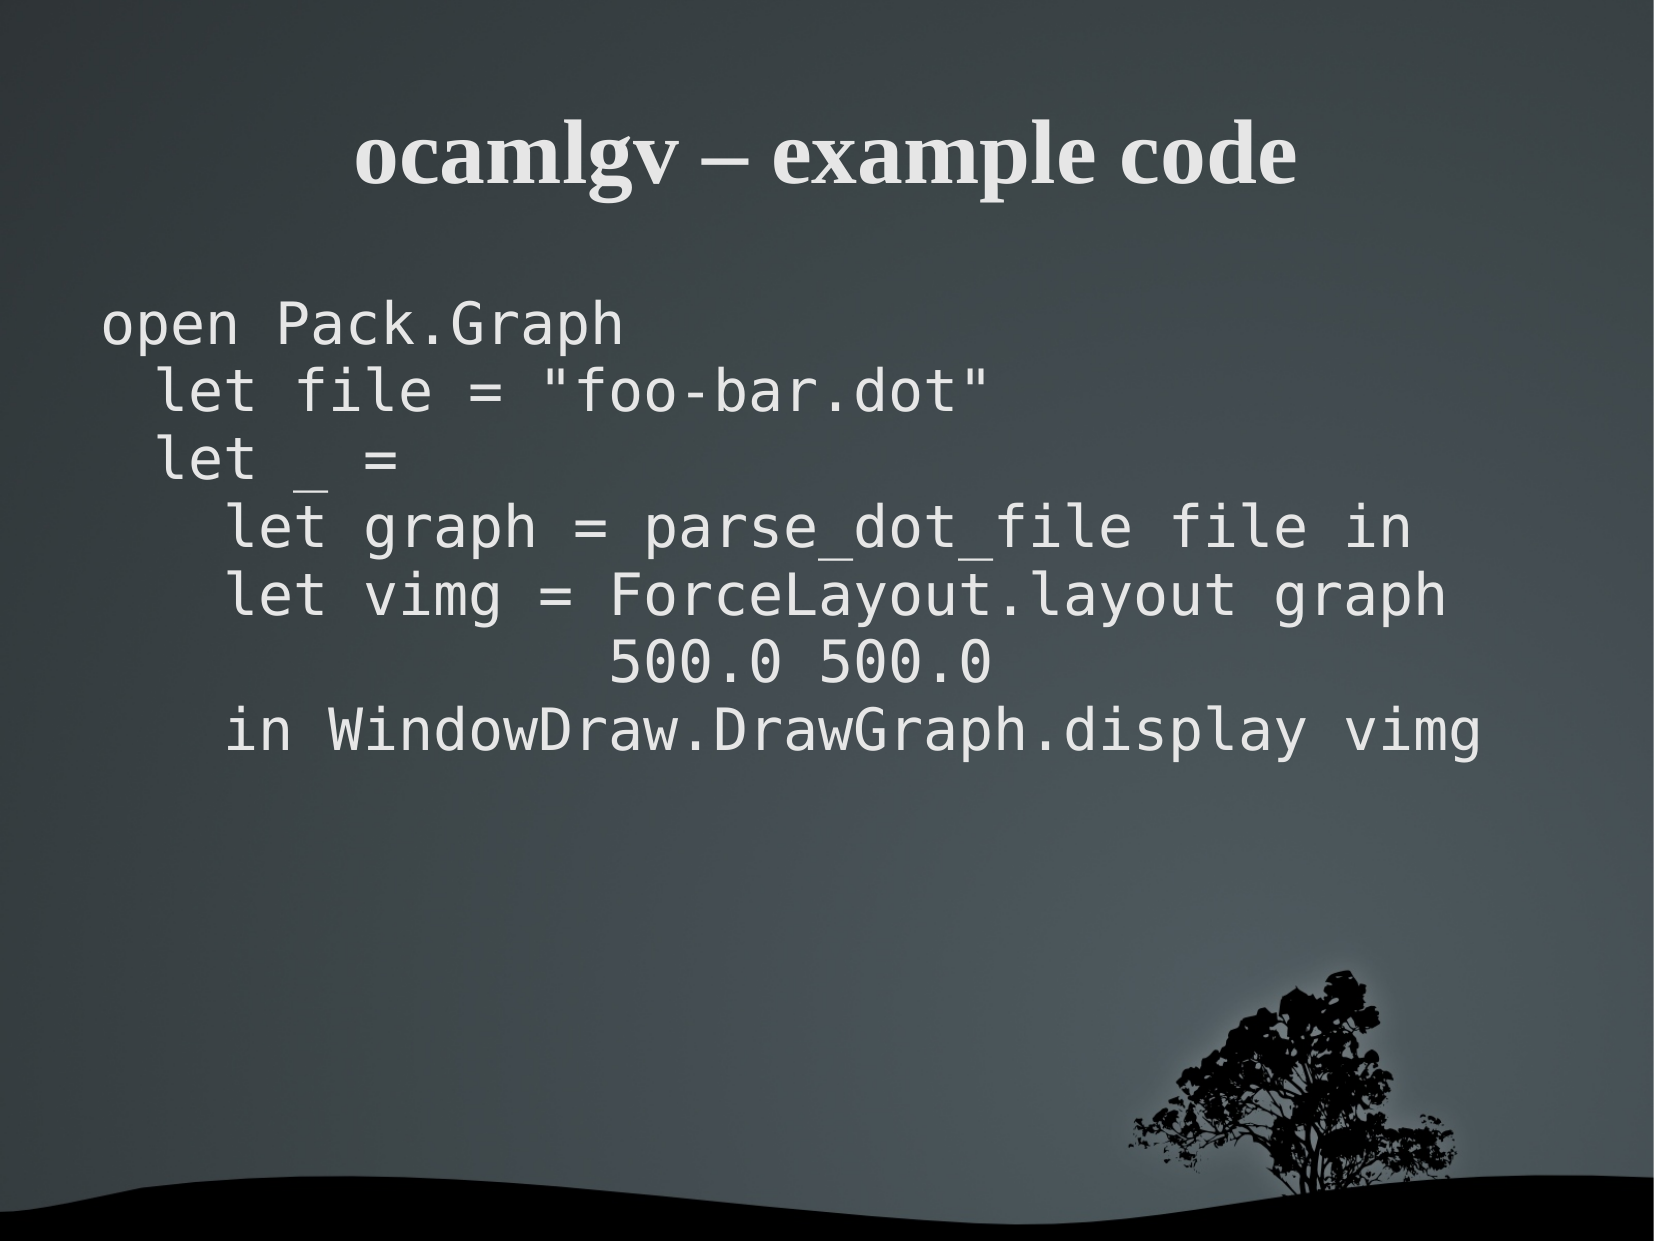

# ocamlgv – example code
open Pack.Graph
let file = "foo-bar.dot"
let _ =
 let graph = parse_dot_file file in
 let vimg = ForceLayout.layout graph 500.0 500.0
 in WindowDraw.DrawGraph.display vimg